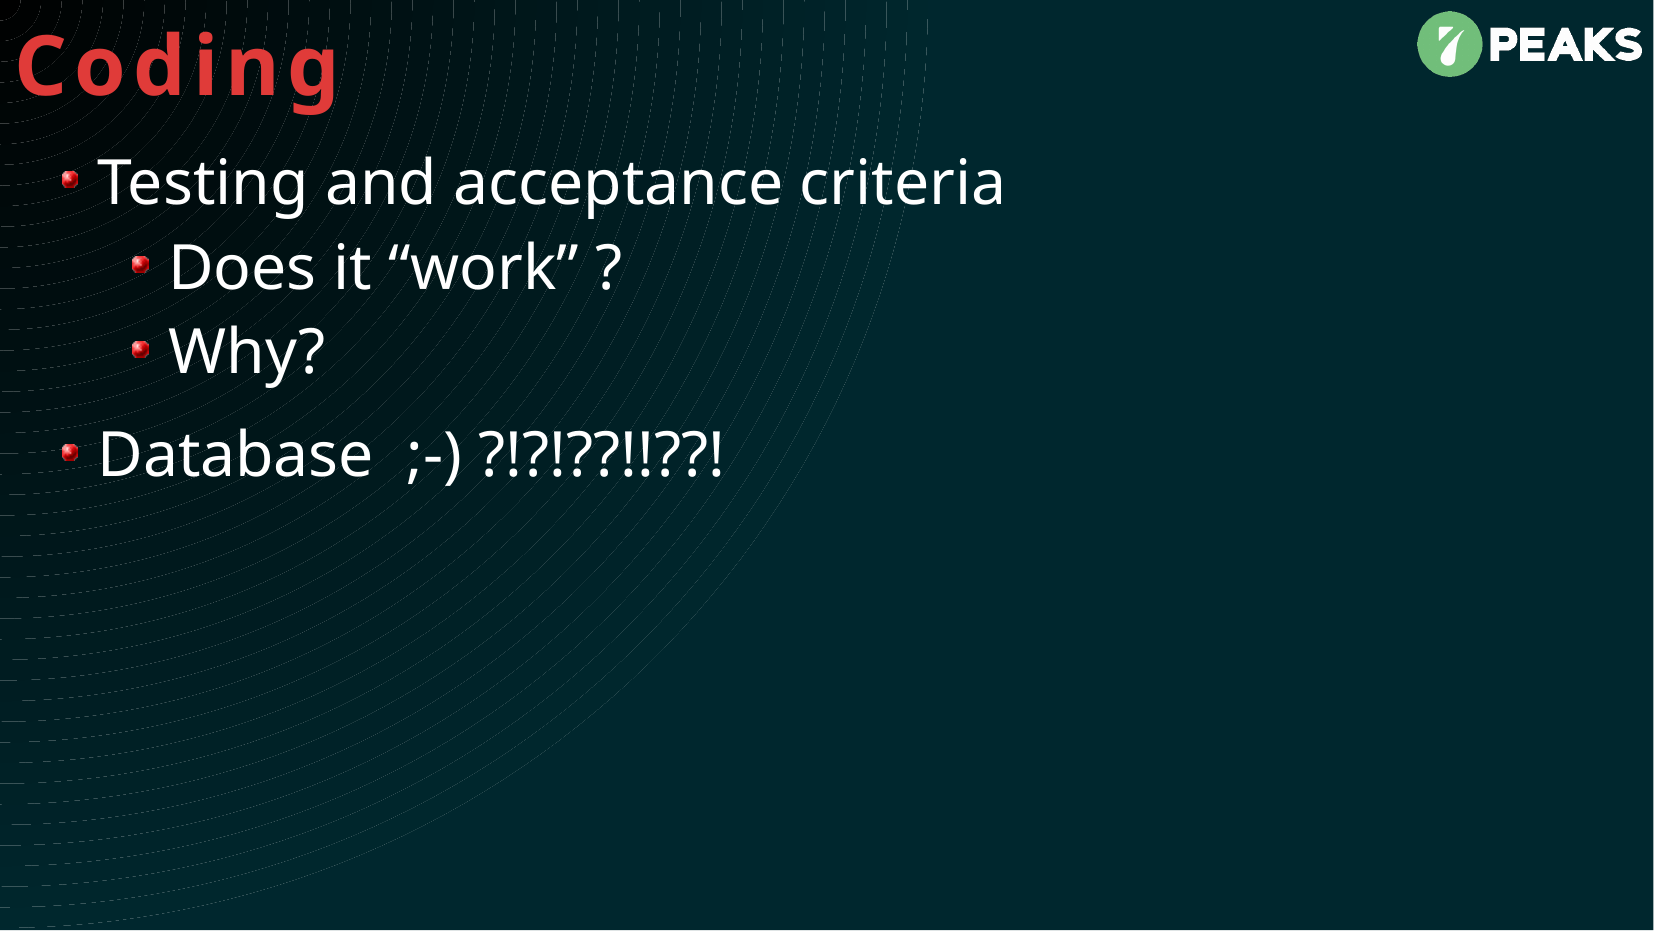

Coding
Testing and acceptance criteria
Does it “work” ?
Why?
Database ;-) ?!?!??!!??!